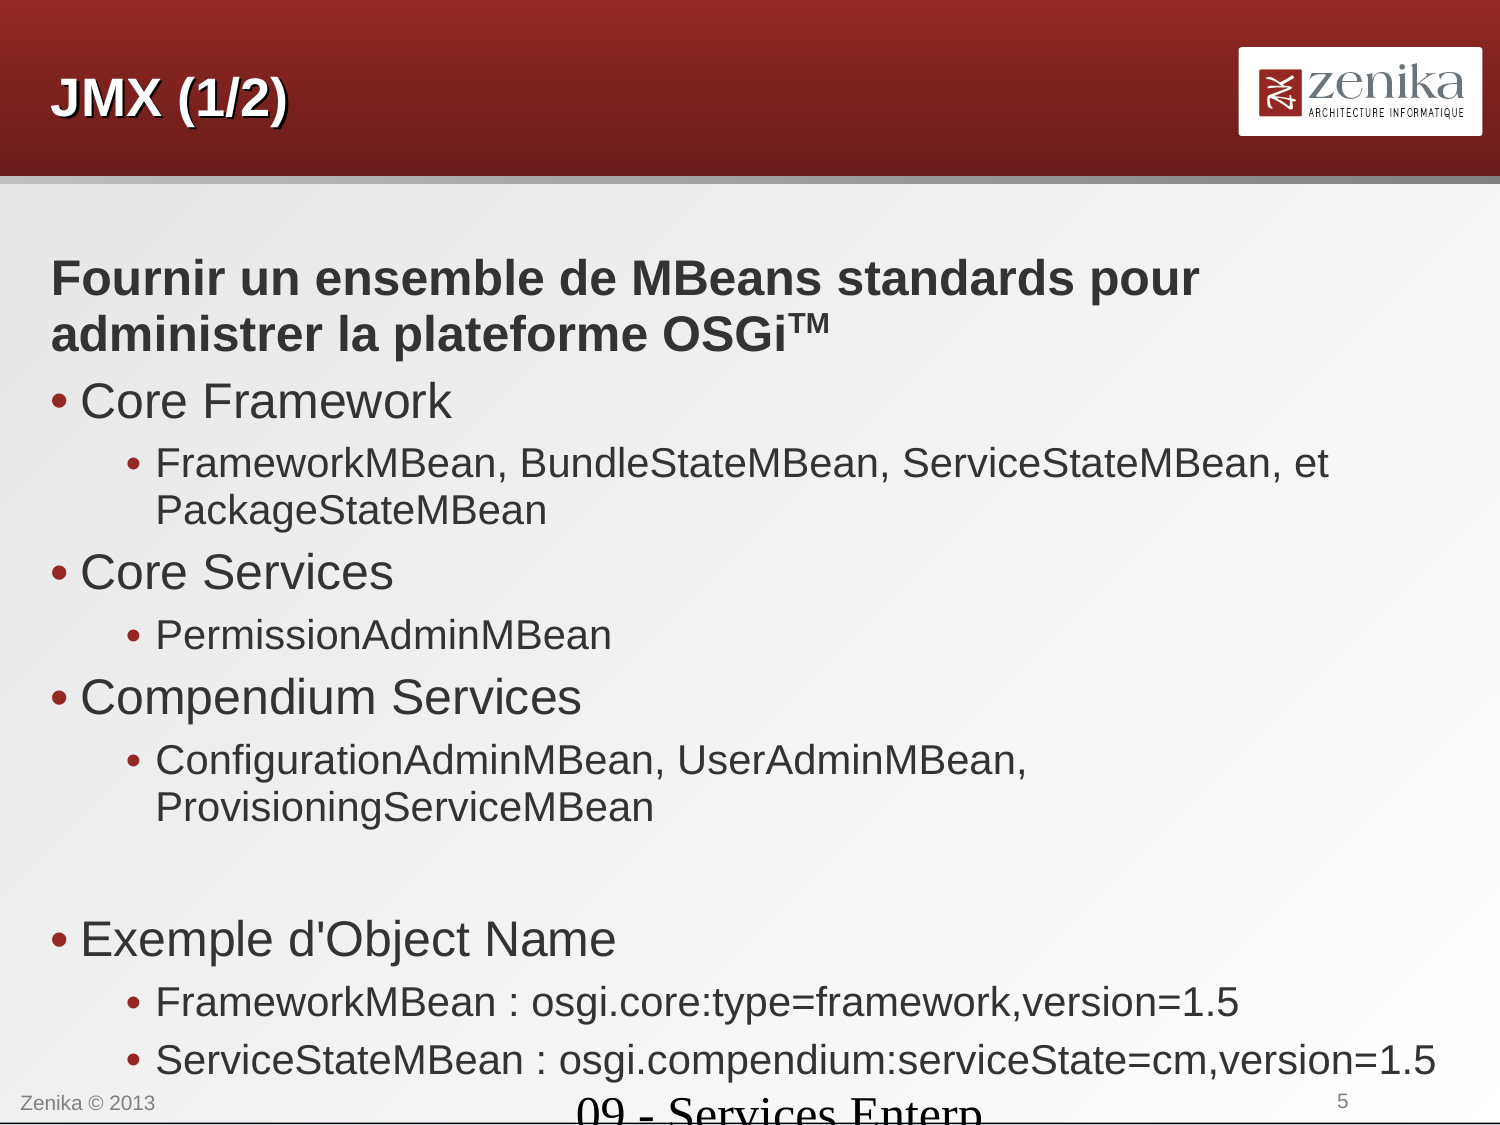

# JMX (1/2)
Fournir un ensemble de MBeans standards pour administrer la plateforme OSGiTM
Core Framework
FrameworkMBean, BundleStateMBean, ServiceStateMBean, et PackageStateMBean
Core Services
PermissionAdminMBean
Compendium Services
ConfigurationAdminMBean, UserAdminMBean, ProvisioningServiceMBean
Exemple d'Object Name
FrameworkMBean : osgi.core:type=framework,version=1.5
ServiceStateMBean : osgi.compendium:serviceState=cm,version=1.5